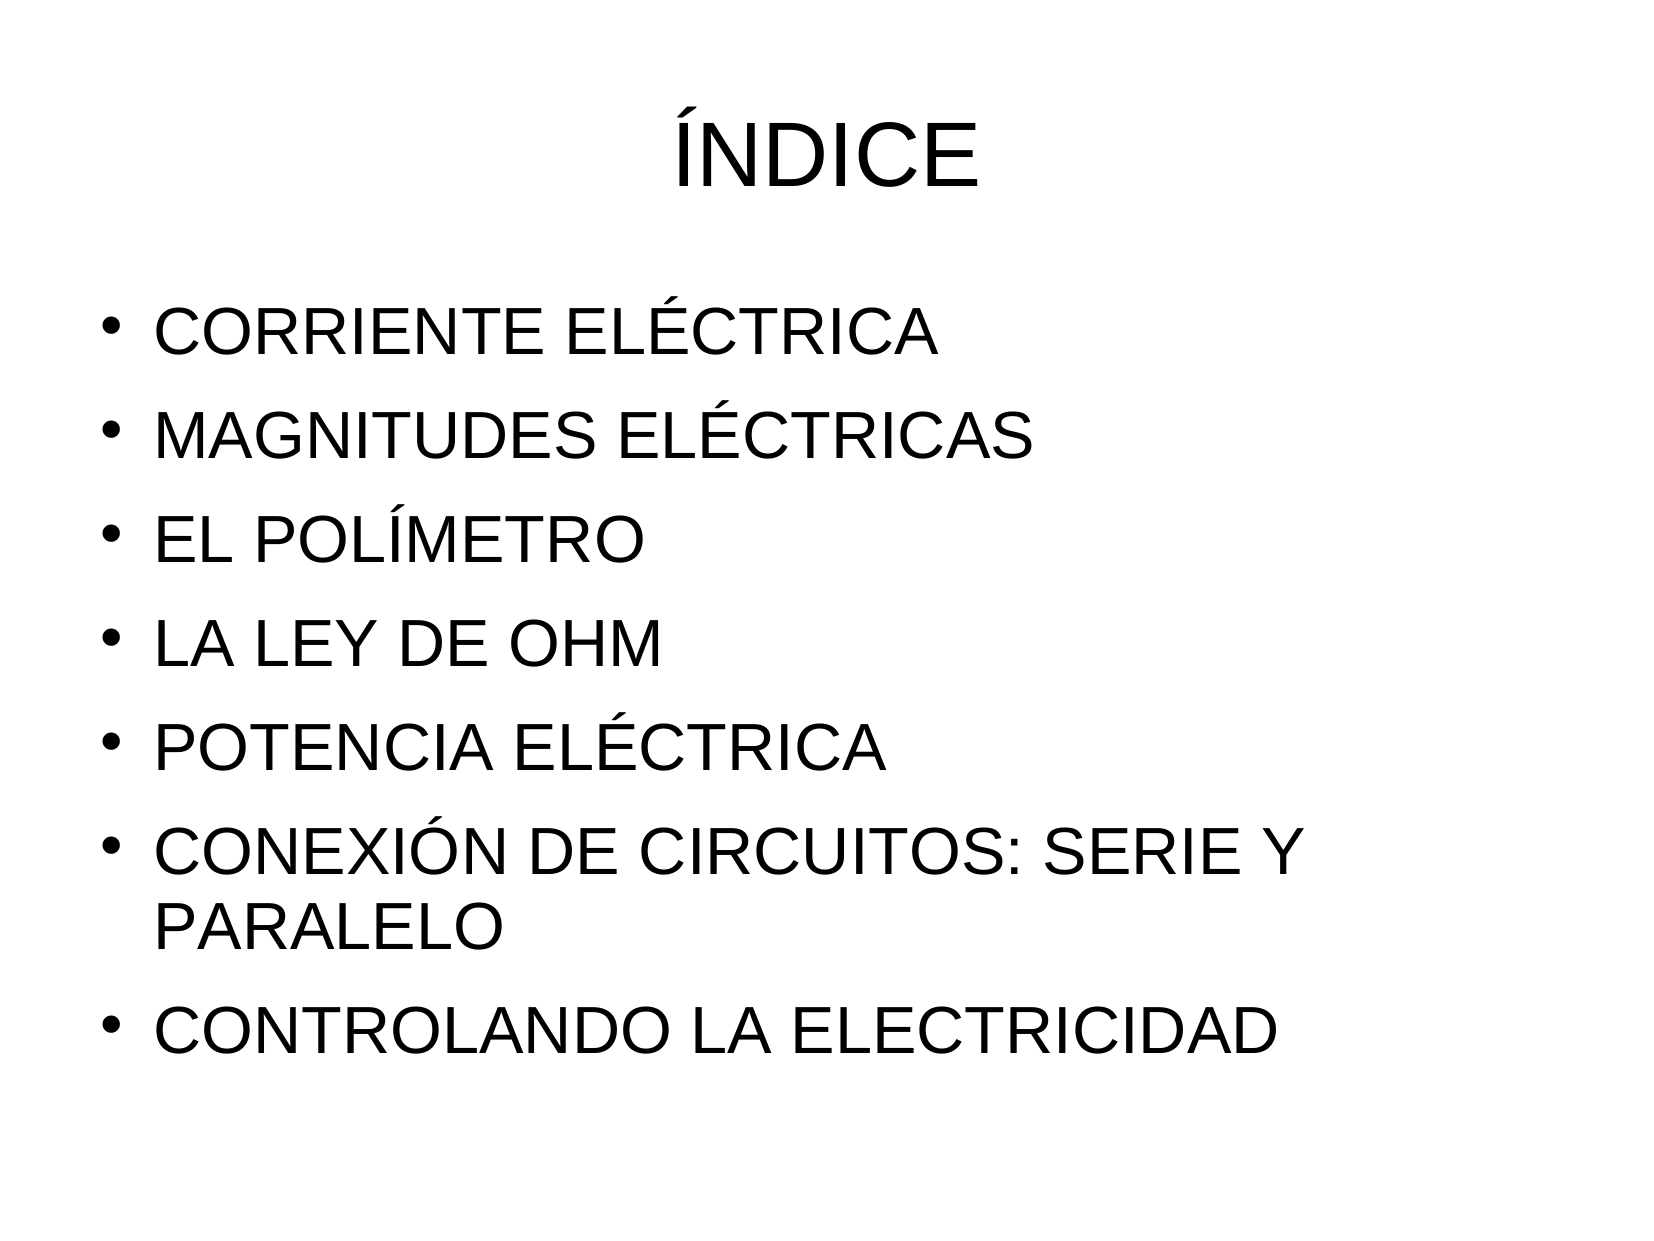

# ÍNDICE
CORRIENTE ELÉCTRICA
MAGNITUDES ELÉCTRICAS
EL POLÍMETRO
LA LEY DE OHM
POTENCIA ELÉCTRICA
CONEXIÓN DE CIRCUITOS: SERIE Y PARALELO
CONTROLANDO LA ELECTRICIDAD